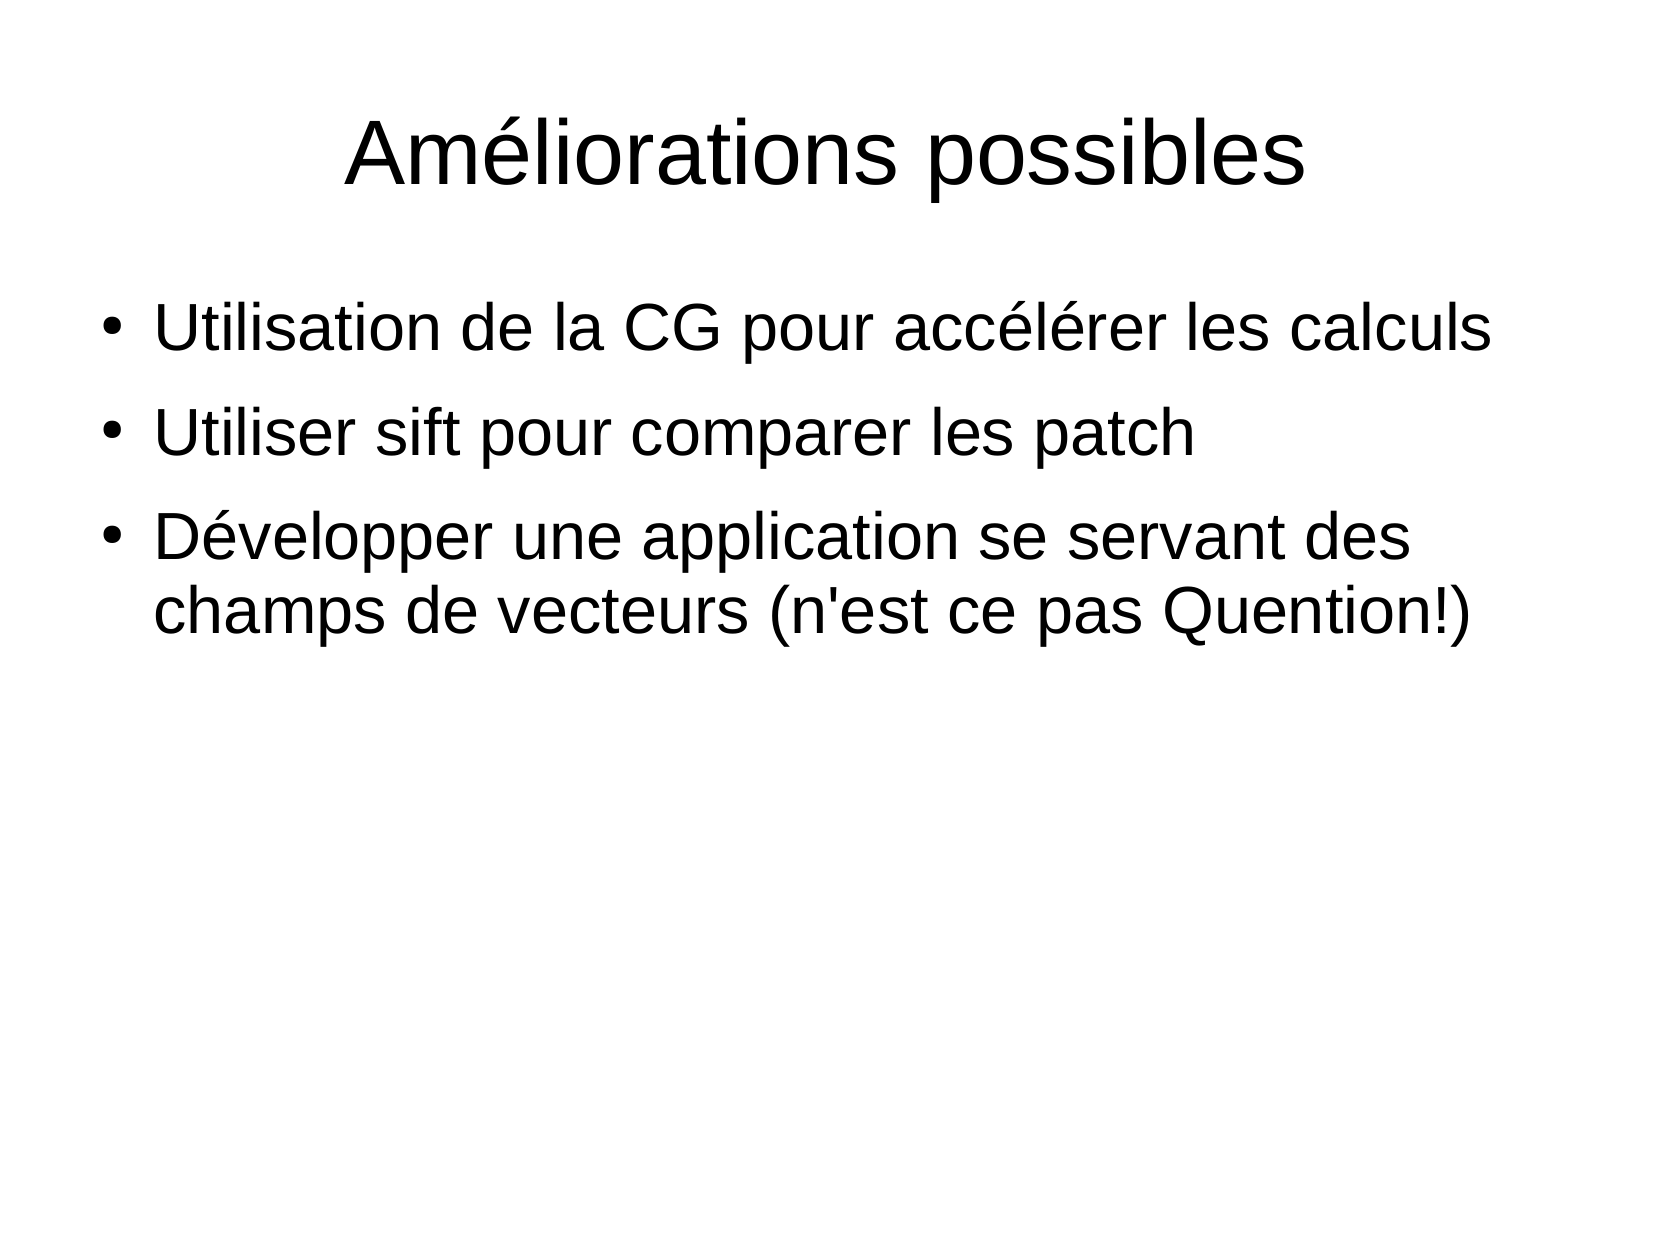

# Améliorations possibles
Utilisation de la CG pour accélérer les calculs
Utiliser sift pour comparer les patch
Développer une application se servant des champs de vecteurs (n'est ce pas Quention!)